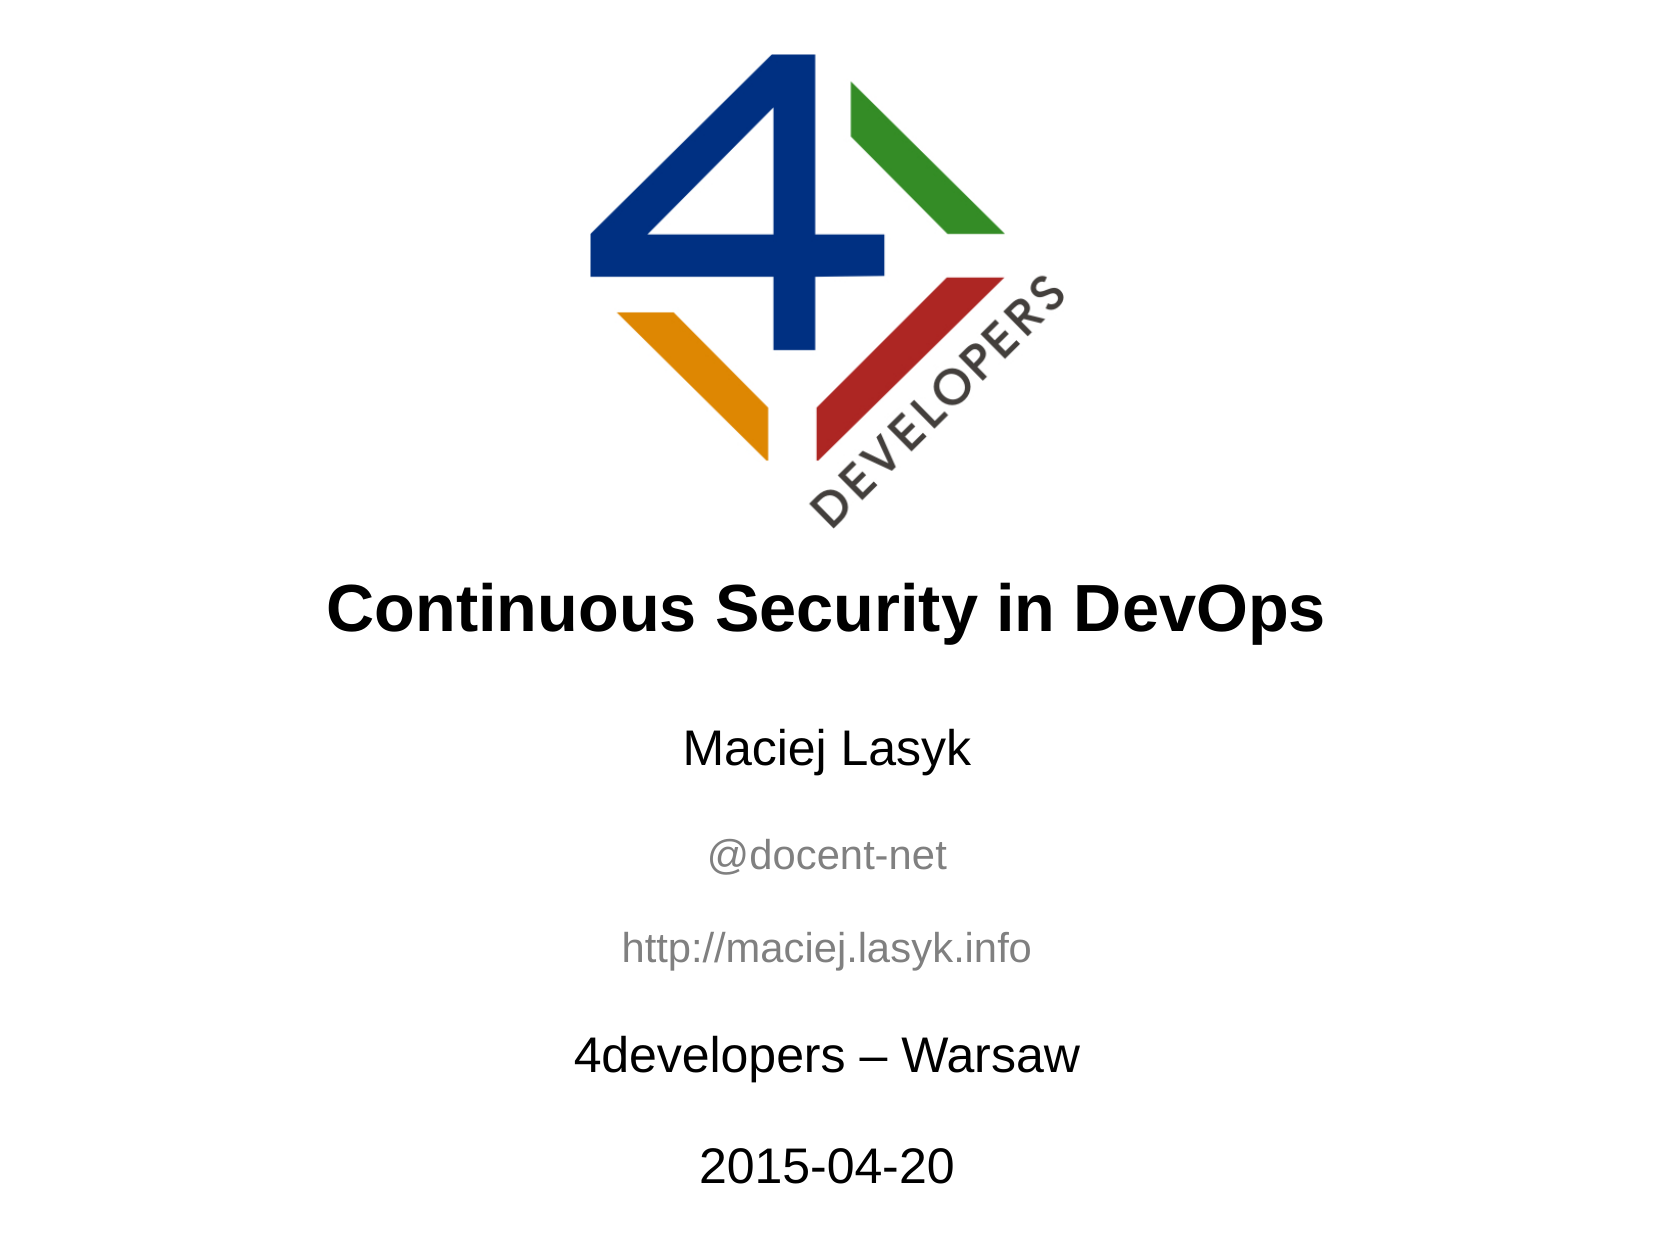

Continuous Security in DevOps
Maciej Lasyk
@docent-net
http://maciej.lasyk.info
4developers – Warsaw
2015-04-20